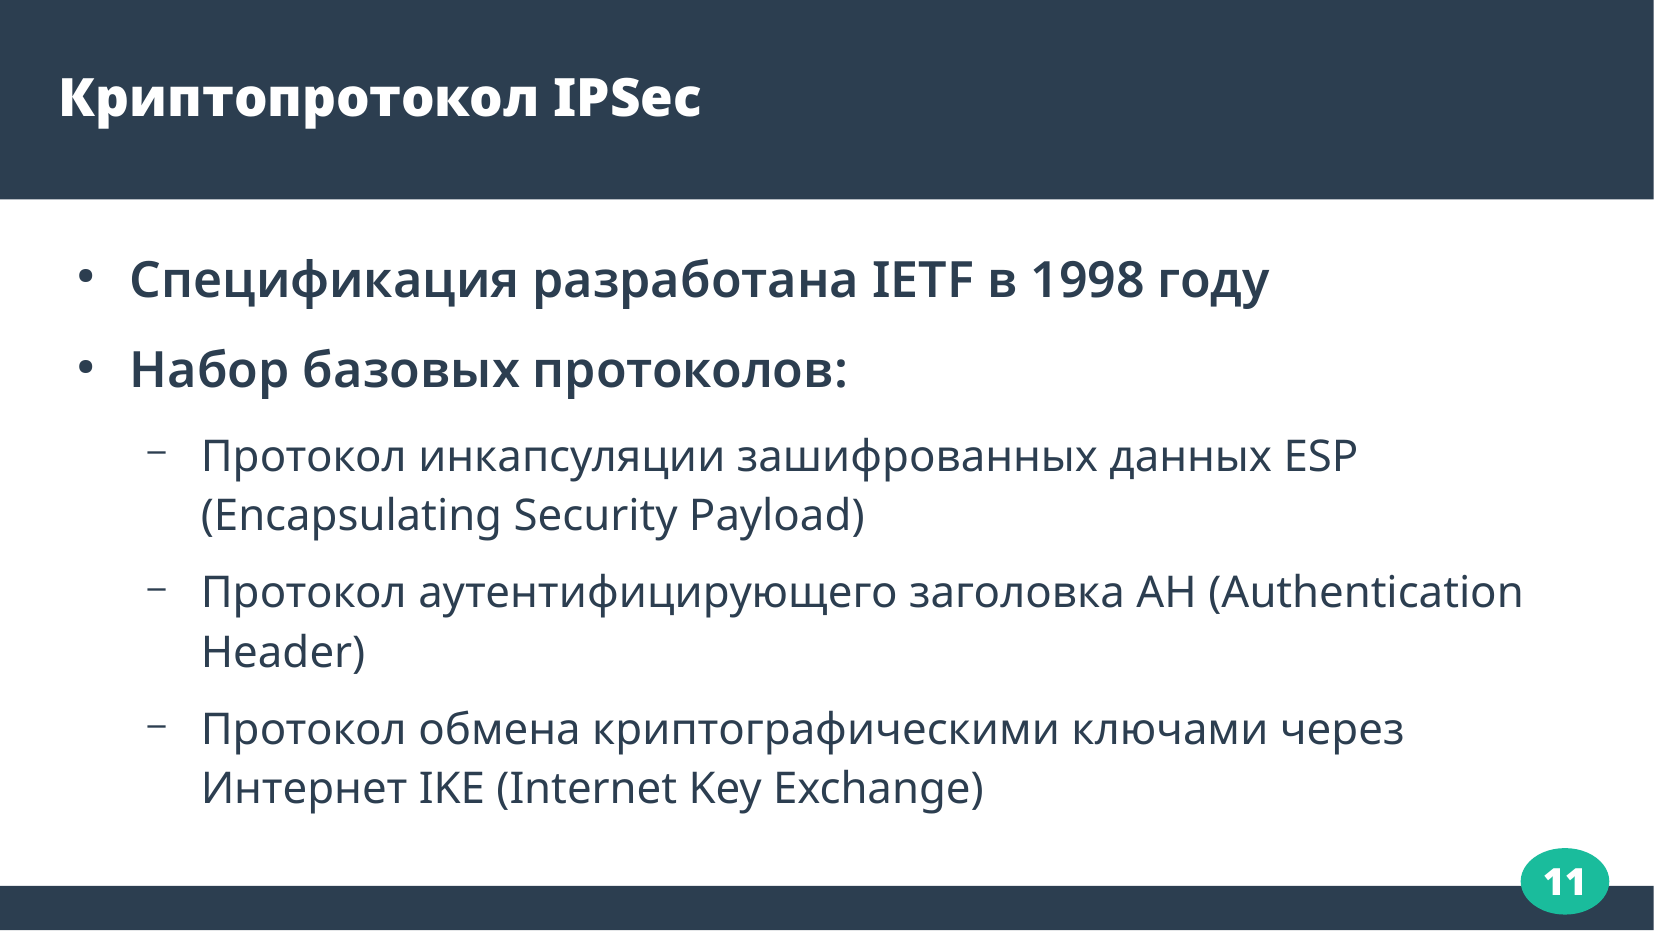

# Криптопротокол IPSec
Спецификация разработана IETF в 1998 году
Набор базовых протоколов:
Протокол инкапсуляции зашифрованных данных ESP (Encapsulating Security Payload)
Протокол аутентифицирующего заголовка AH (Authentication Header)
Протокол обмена криптографическими ключами через Интернет IKE (Internet Key Exchange)
11